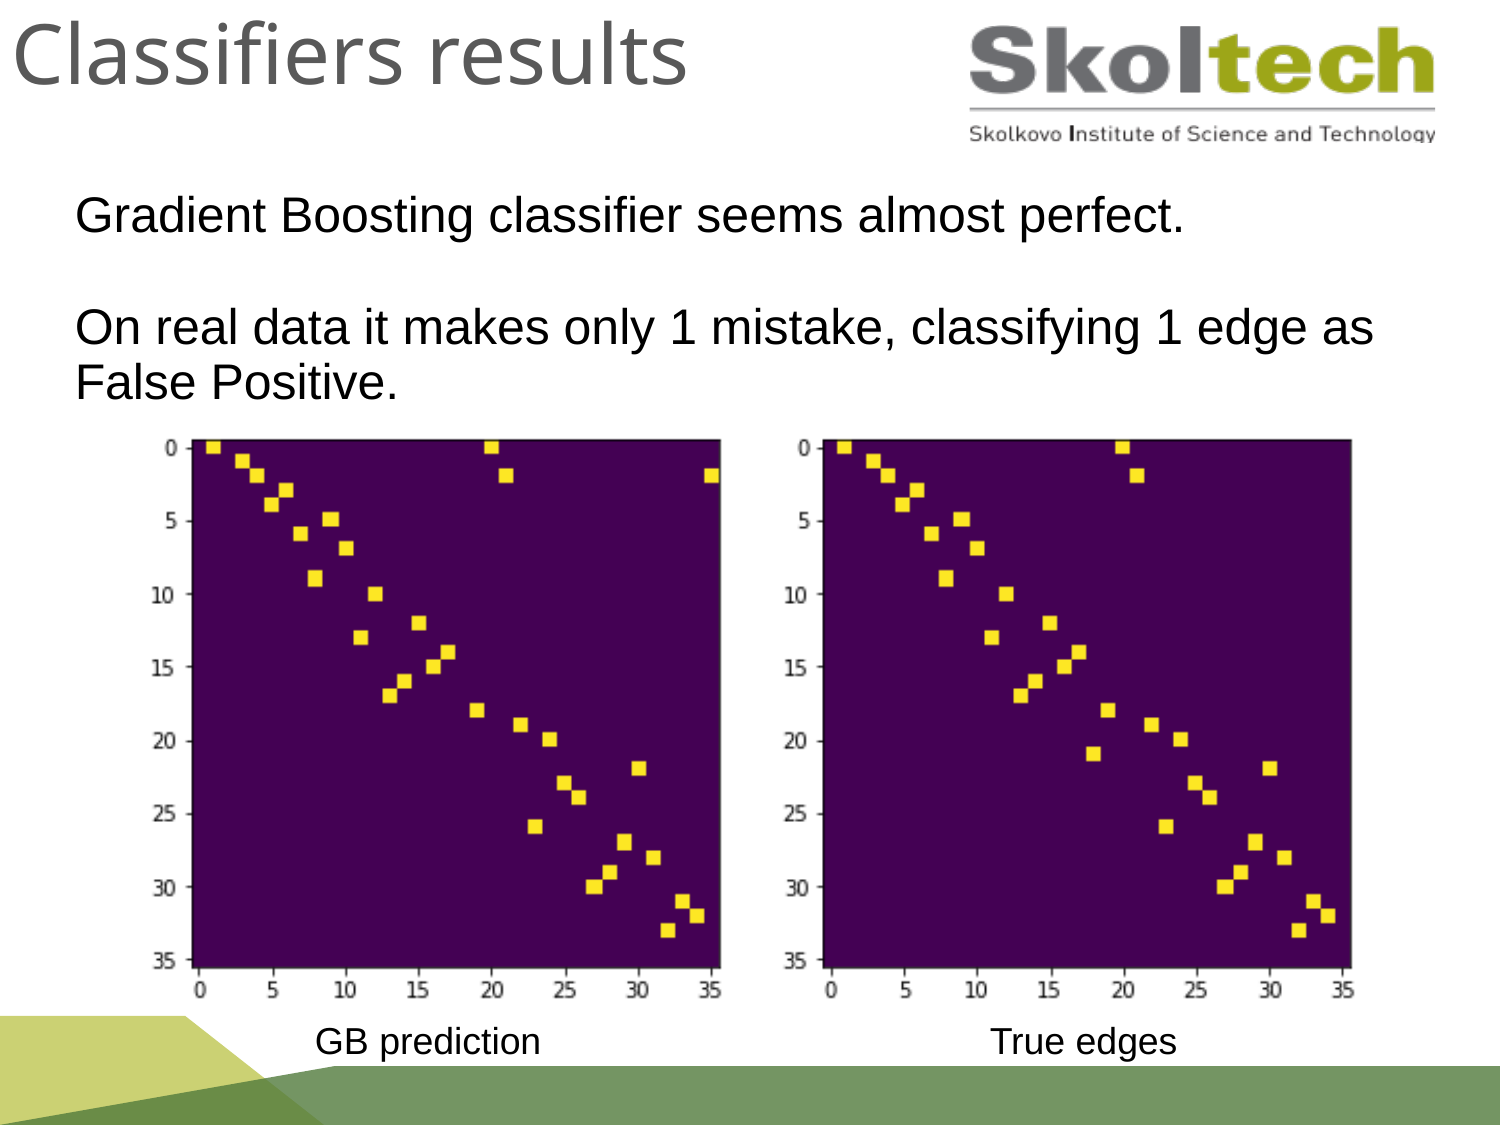

Classifiers results
Gradient Boosting classifier seems almost perfect.
On real data it makes only 1 mistake, classifying 1 edge as False Positive.
GB prediction						True edges